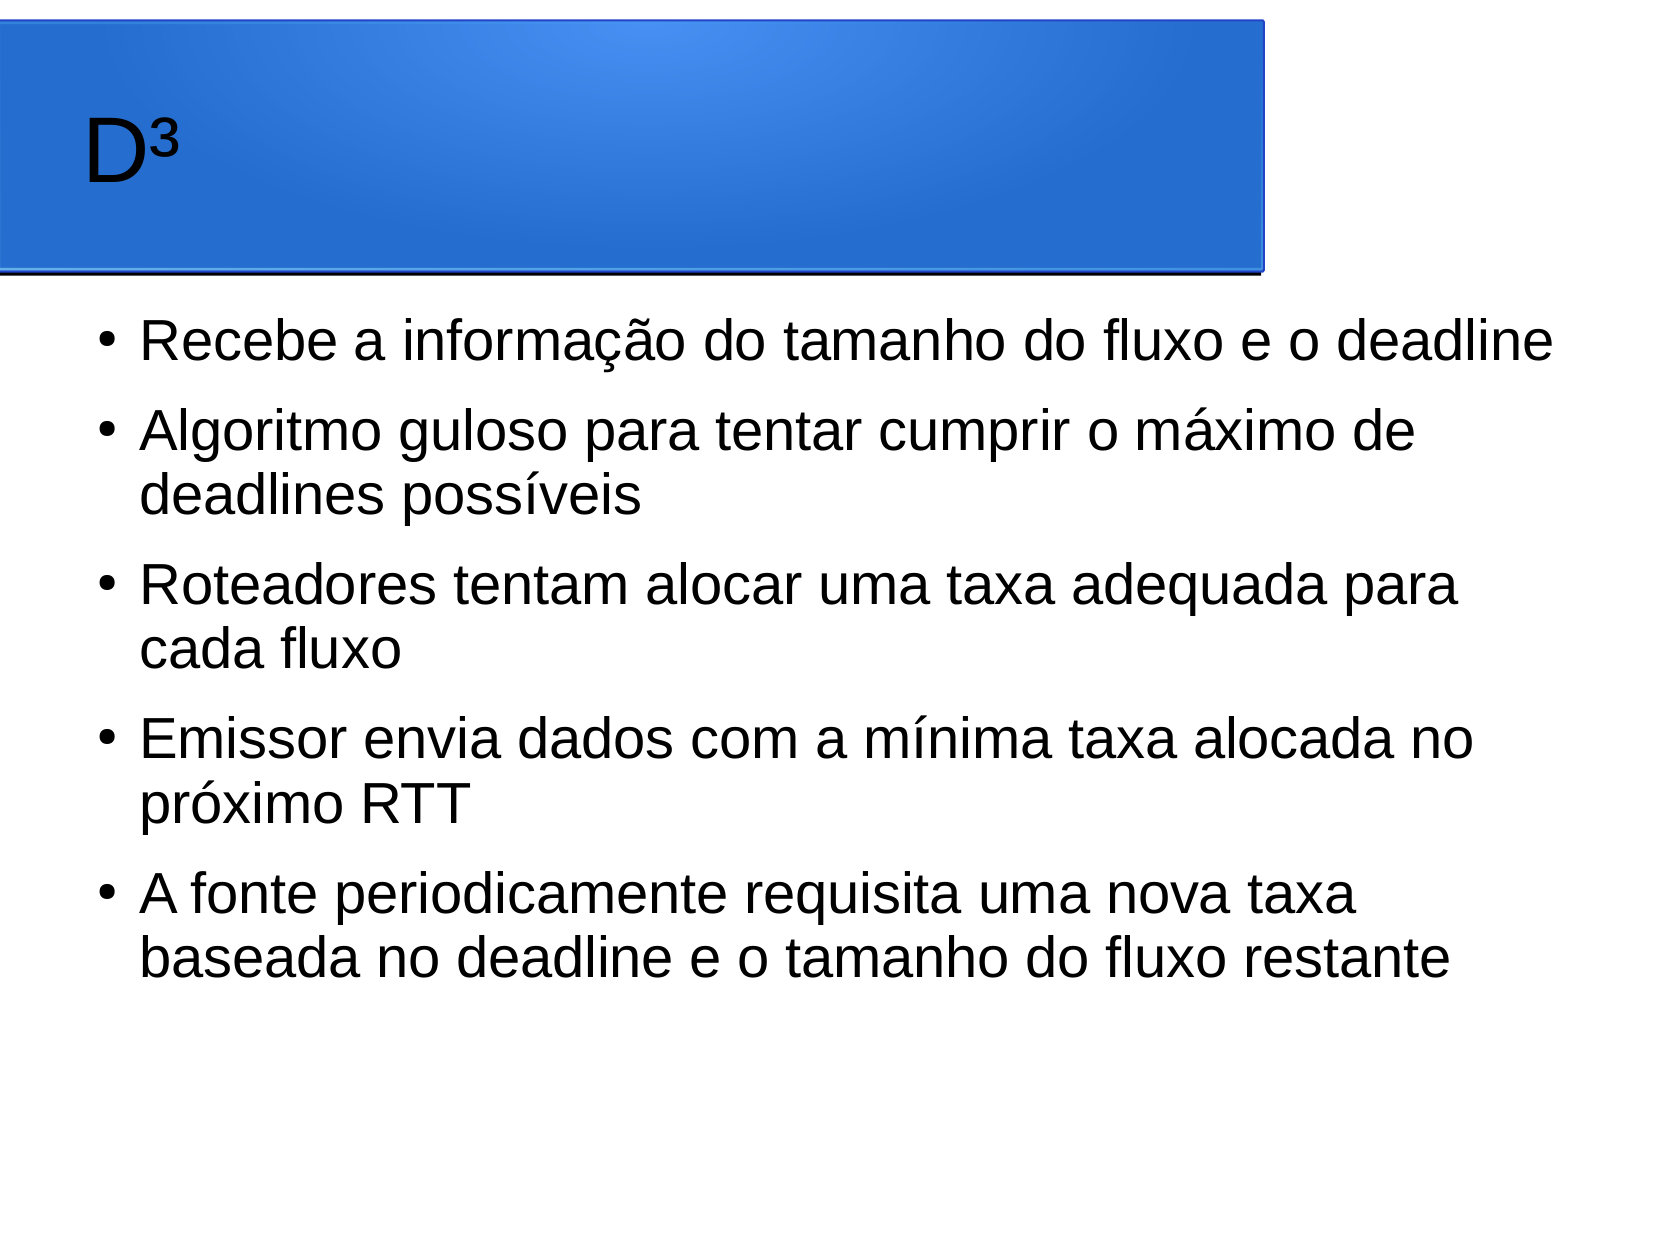

# D³
Recebe a informação do tamanho do fluxo e o deadline
Algoritmo guloso para tentar cumprir o máximo de deadlines possíveis
Roteadores tentam alocar uma taxa adequada para cada fluxo
Emissor envia dados com a mínima taxa alocada no próximo RTT
A fonte periodicamente requisita uma nova taxa baseada no deadline e o tamanho do fluxo restante